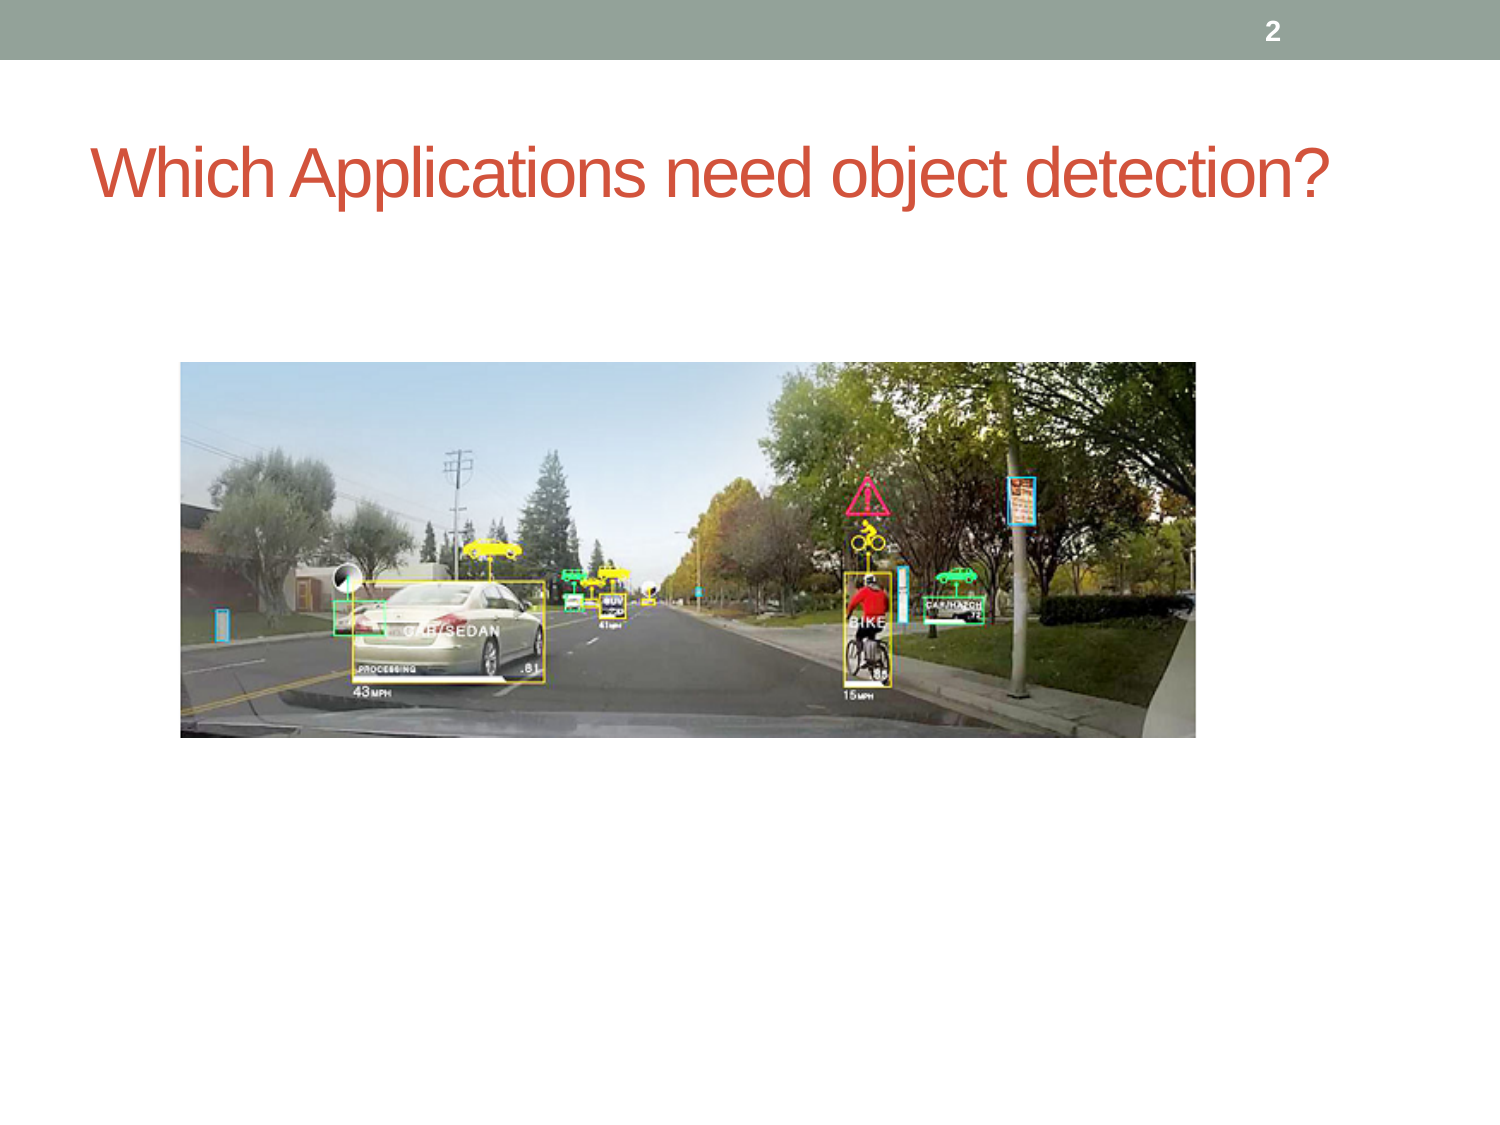

2
# Which Applications need object detection?